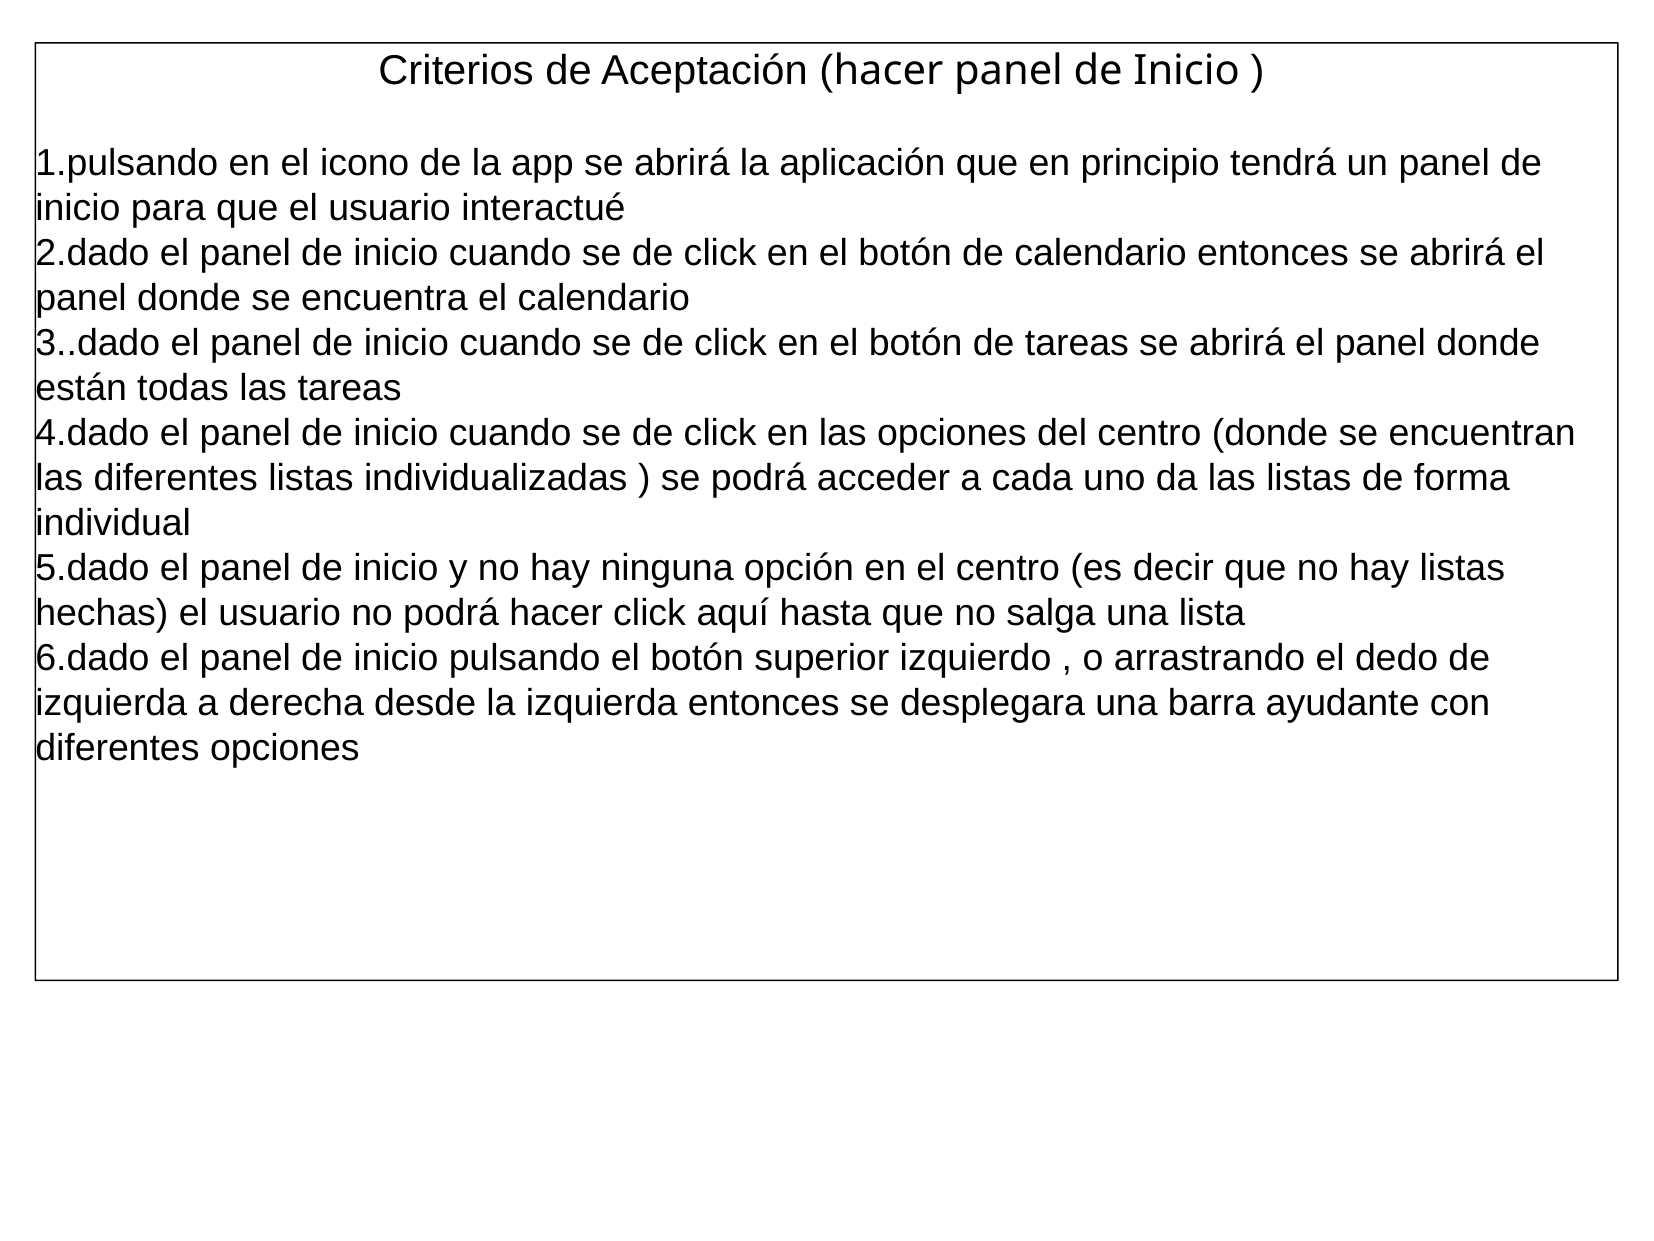

Criterios de Aceptación (hacer panel de Inicio )
1.pulsando en el icono de la app se abrirá la aplicación que en principio tendrá un panel de inicio para que el usuario interactué
2.dado el panel de inicio cuando se de click en el botón de calendario entonces se abrirá el panel donde se encuentra el calendario
3..dado el panel de inicio cuando se de click en el botón de tareas se abrirá el panel donde están todas las tareas
4.dado el panel de inicio cuando se de click en las opciones del centro (donde se encuentran las diferentes listas individualizadas ) se podrá acceder a cada uno da las listas de forma individual
5.dado el panel de inicio y no hay ninguna opción en el centro (es decir que no hay listas hechas) el usuario no podrá hacer click aquí hasta que no salga una lista
6.dado el panel de inicio pulsando el botón superior izquierdo , o arrastrando el dedo de izquierda a derecha desde la izquierda entonces se desplegara una barra ayudante con diferentes opciones